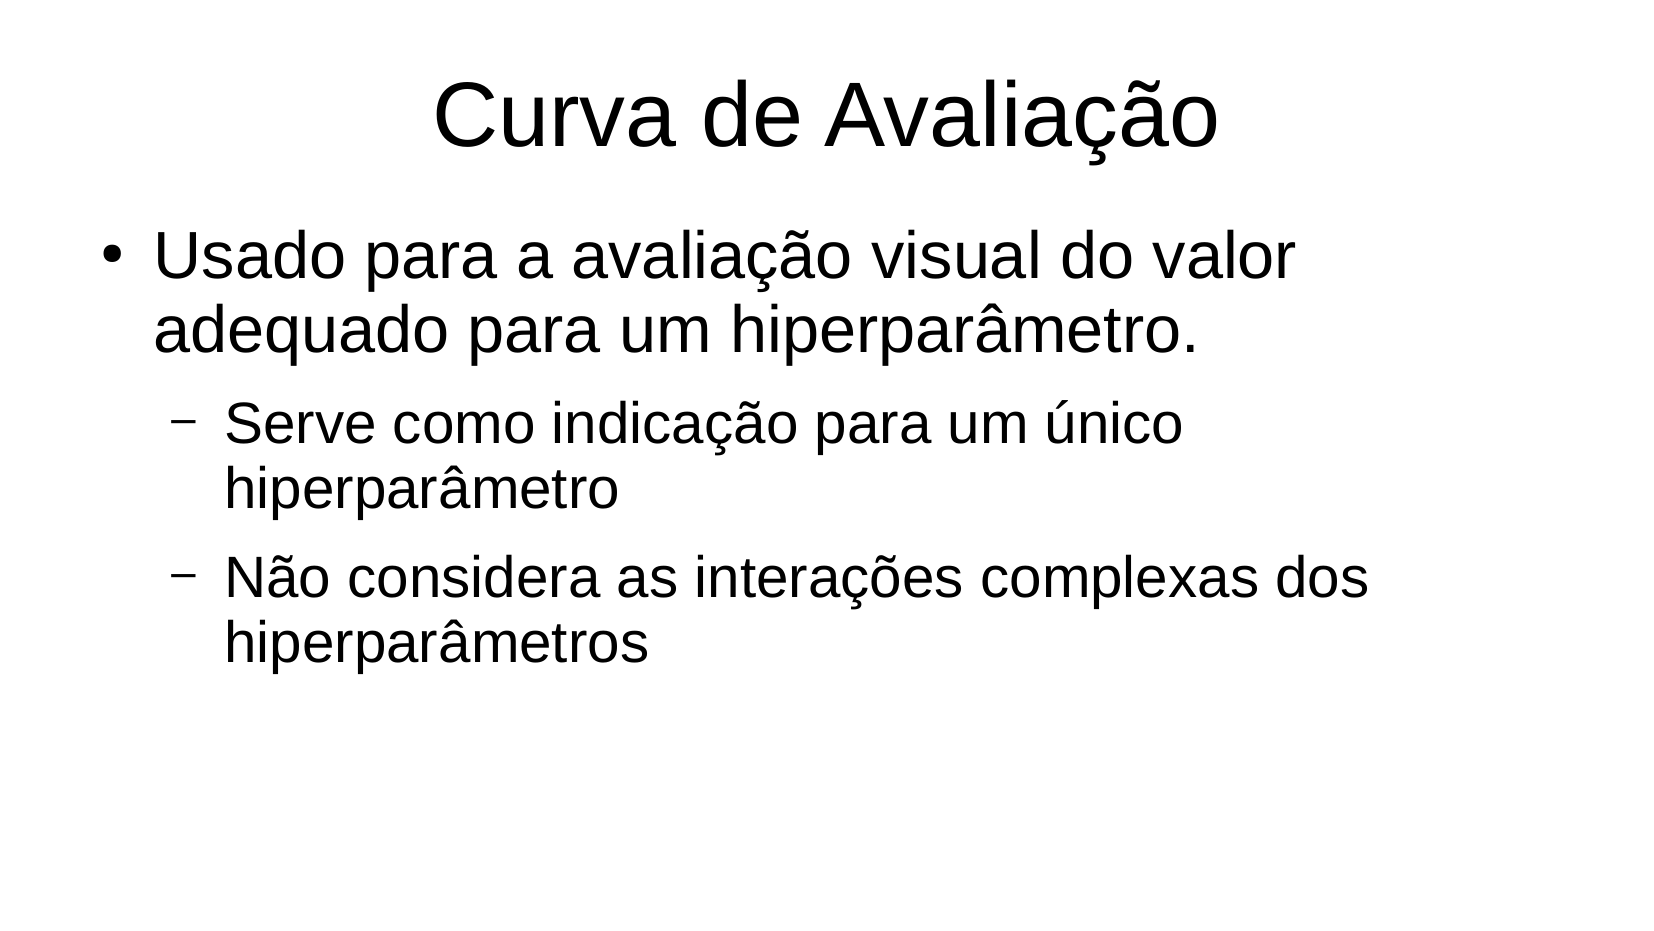

# Curva de Avaliação
Usado para a avaliação visual do valor adequado para um hiperparâmetro.
Serve como indicação para um único hiperparâmetro
Não considera as interações complexas dos hiperparâmetros